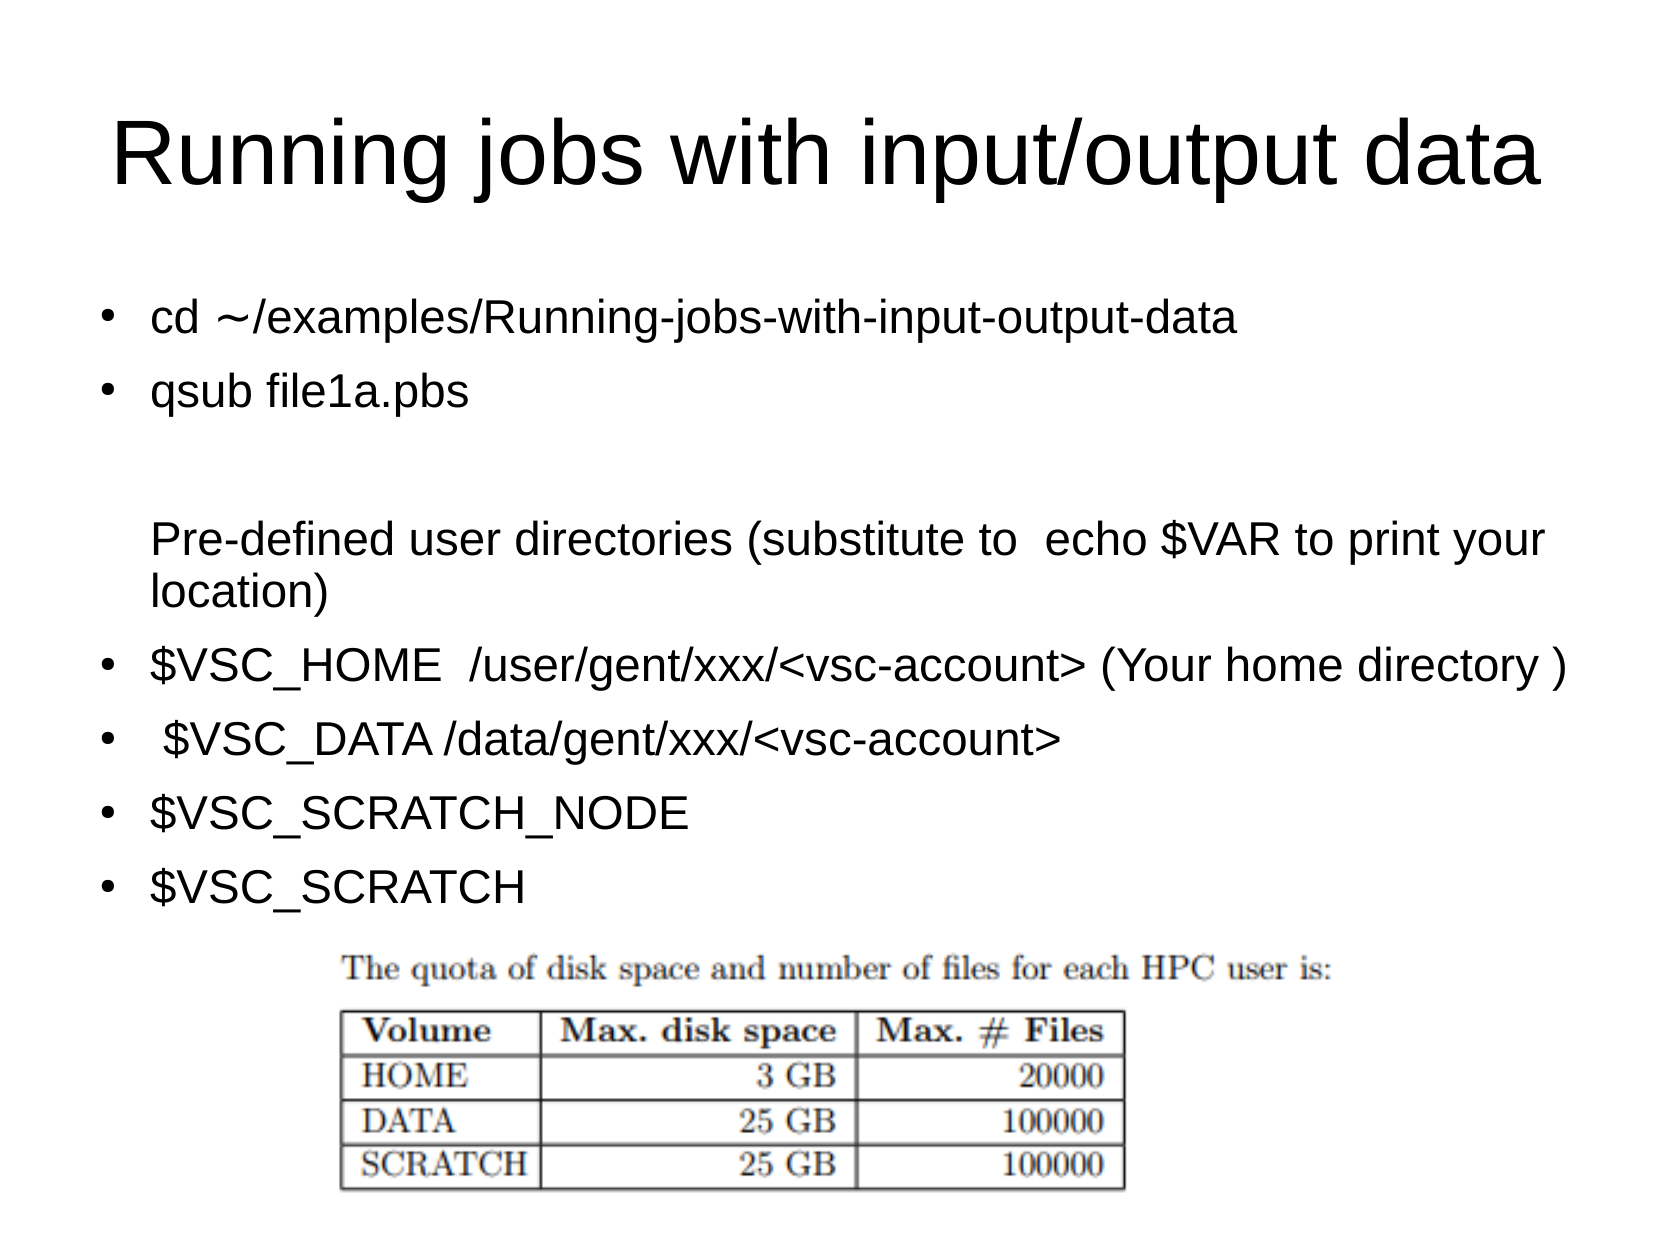

# Running jobs with input/output data
cd ∼/examples/Running-jobs-with-input-output-data
qsub file1a.pbs
Pre-defined user directories (substitute to echo $VAR to print your location)
$VSC_HOME /user/gent/xxx/<vsc-account> (Your home directory )
 $VSC_DATA /data/gent/xxx/<vsc-account>
$VSC_SCRATCH_NODE
$VSC_SCRATCH